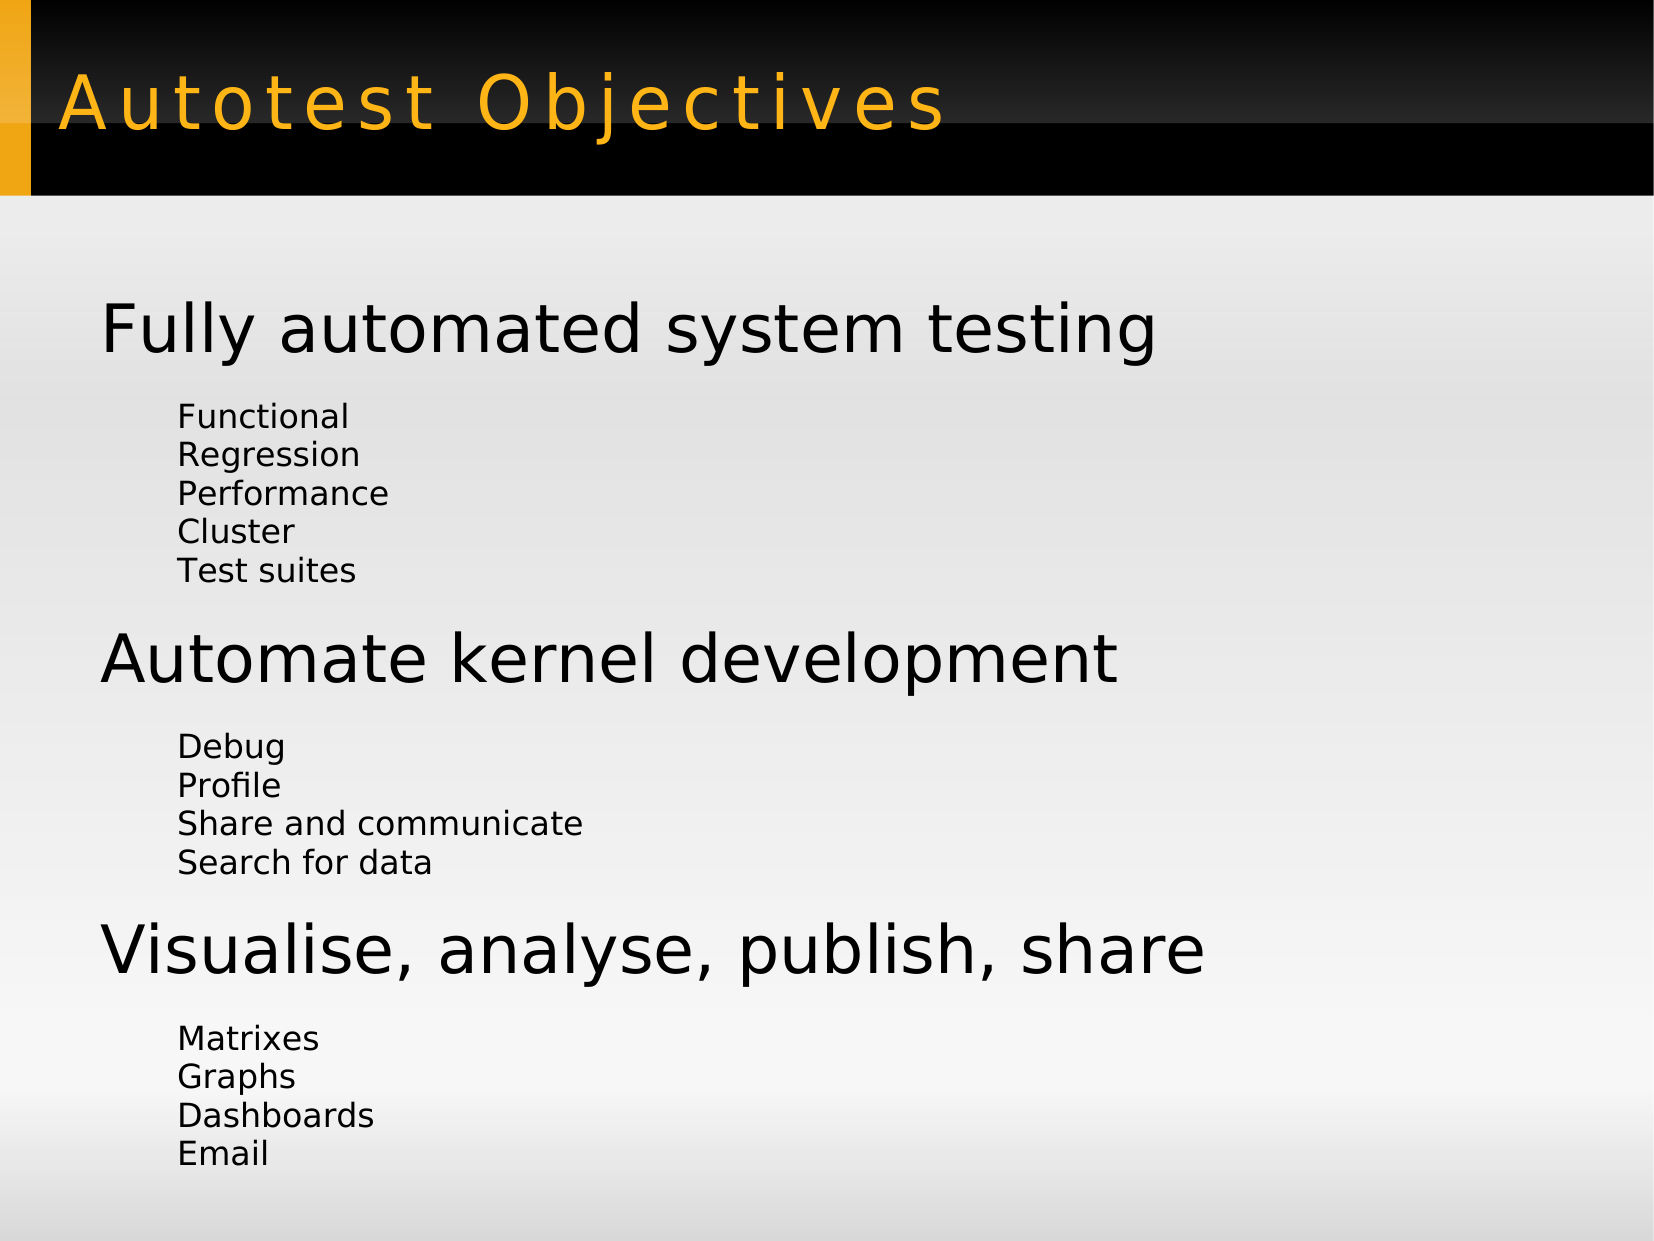

# Autotest Objectives
Fully automated system testing
Functional
Regression
Performance
Cluster
Test suites
Automate kernel development
Debug
Profile
Share and communicate
Search for data
Visualise, analyse, publish, share
Matrixes
Graphs
Dashboards
Email